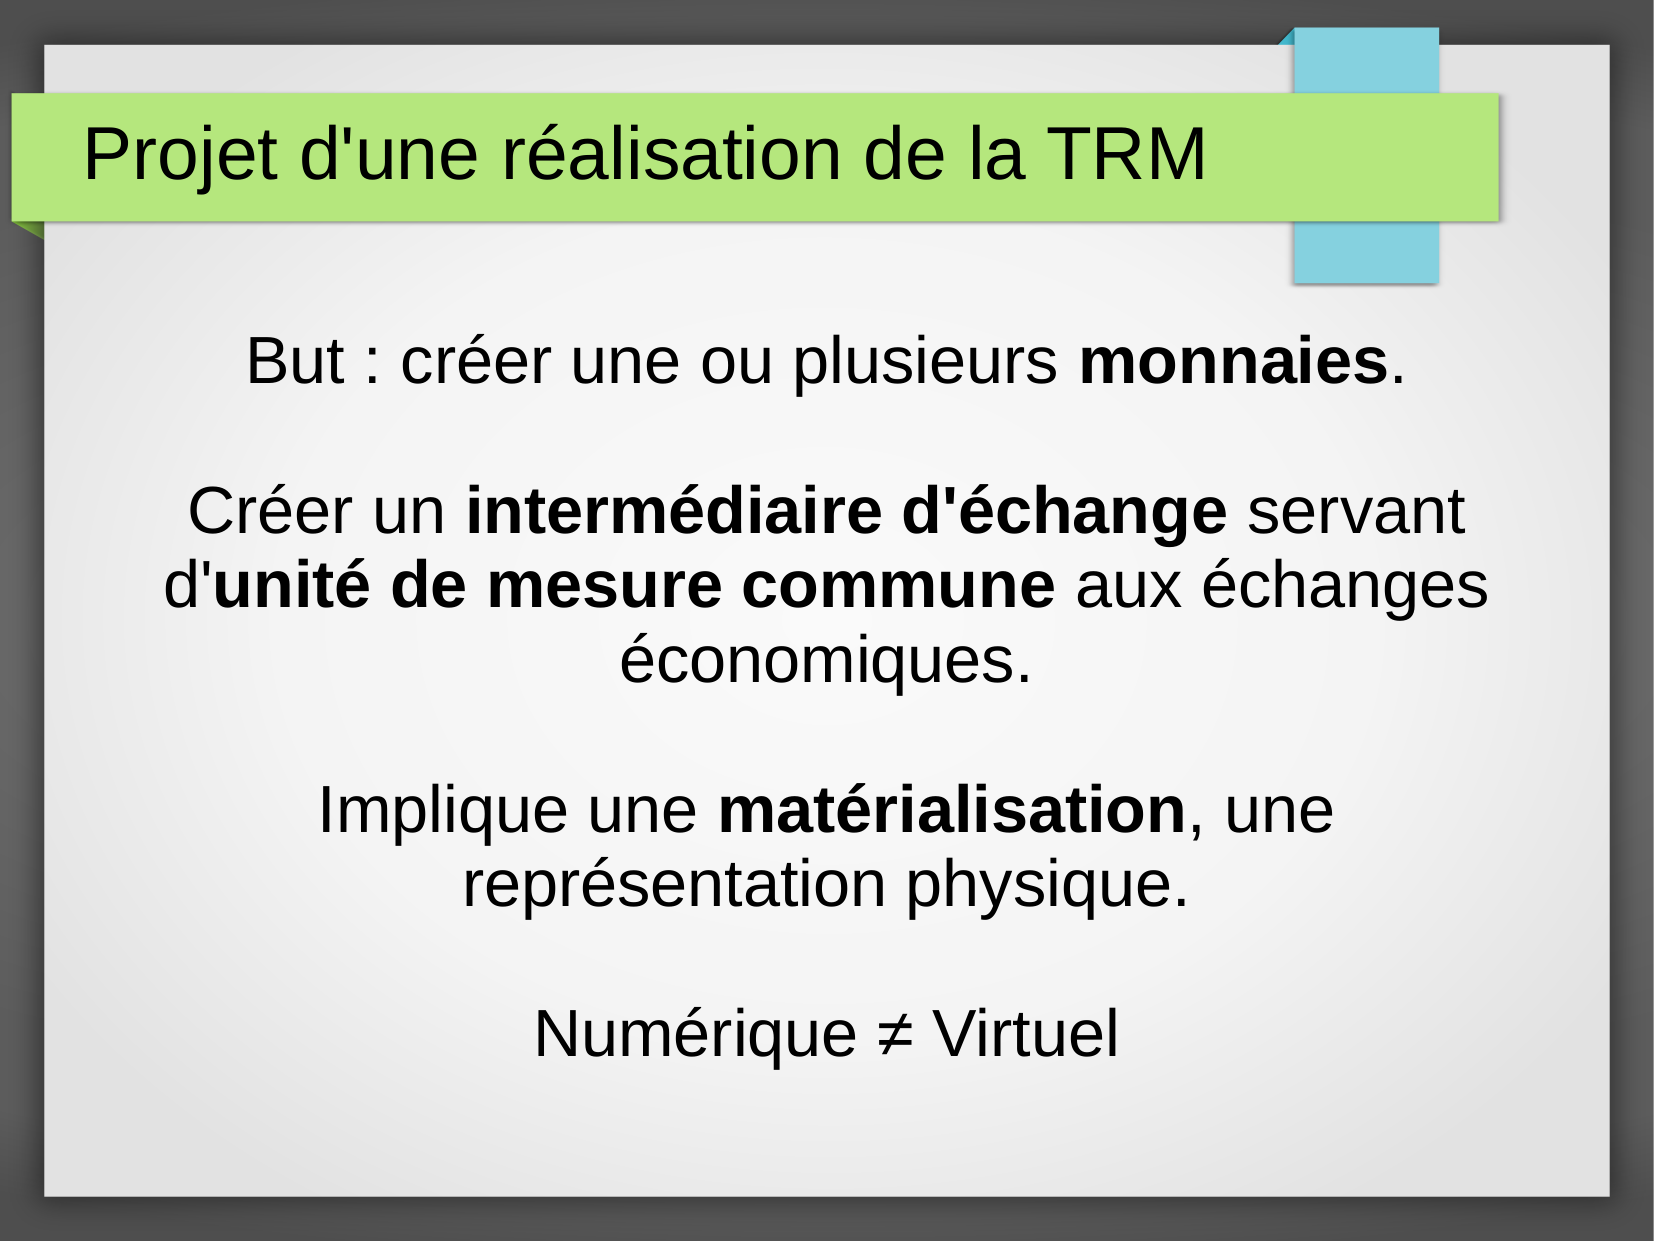

# Projet d'une réalisation de la TRM
But : créer une ou plusieurs monnaies.
Créer un intermédiaire d'échange servant d'unité de mesure commune aux échanges économiques.
Implique une matérialisation, une représentation physique.
Numérique ≠ Virtuel